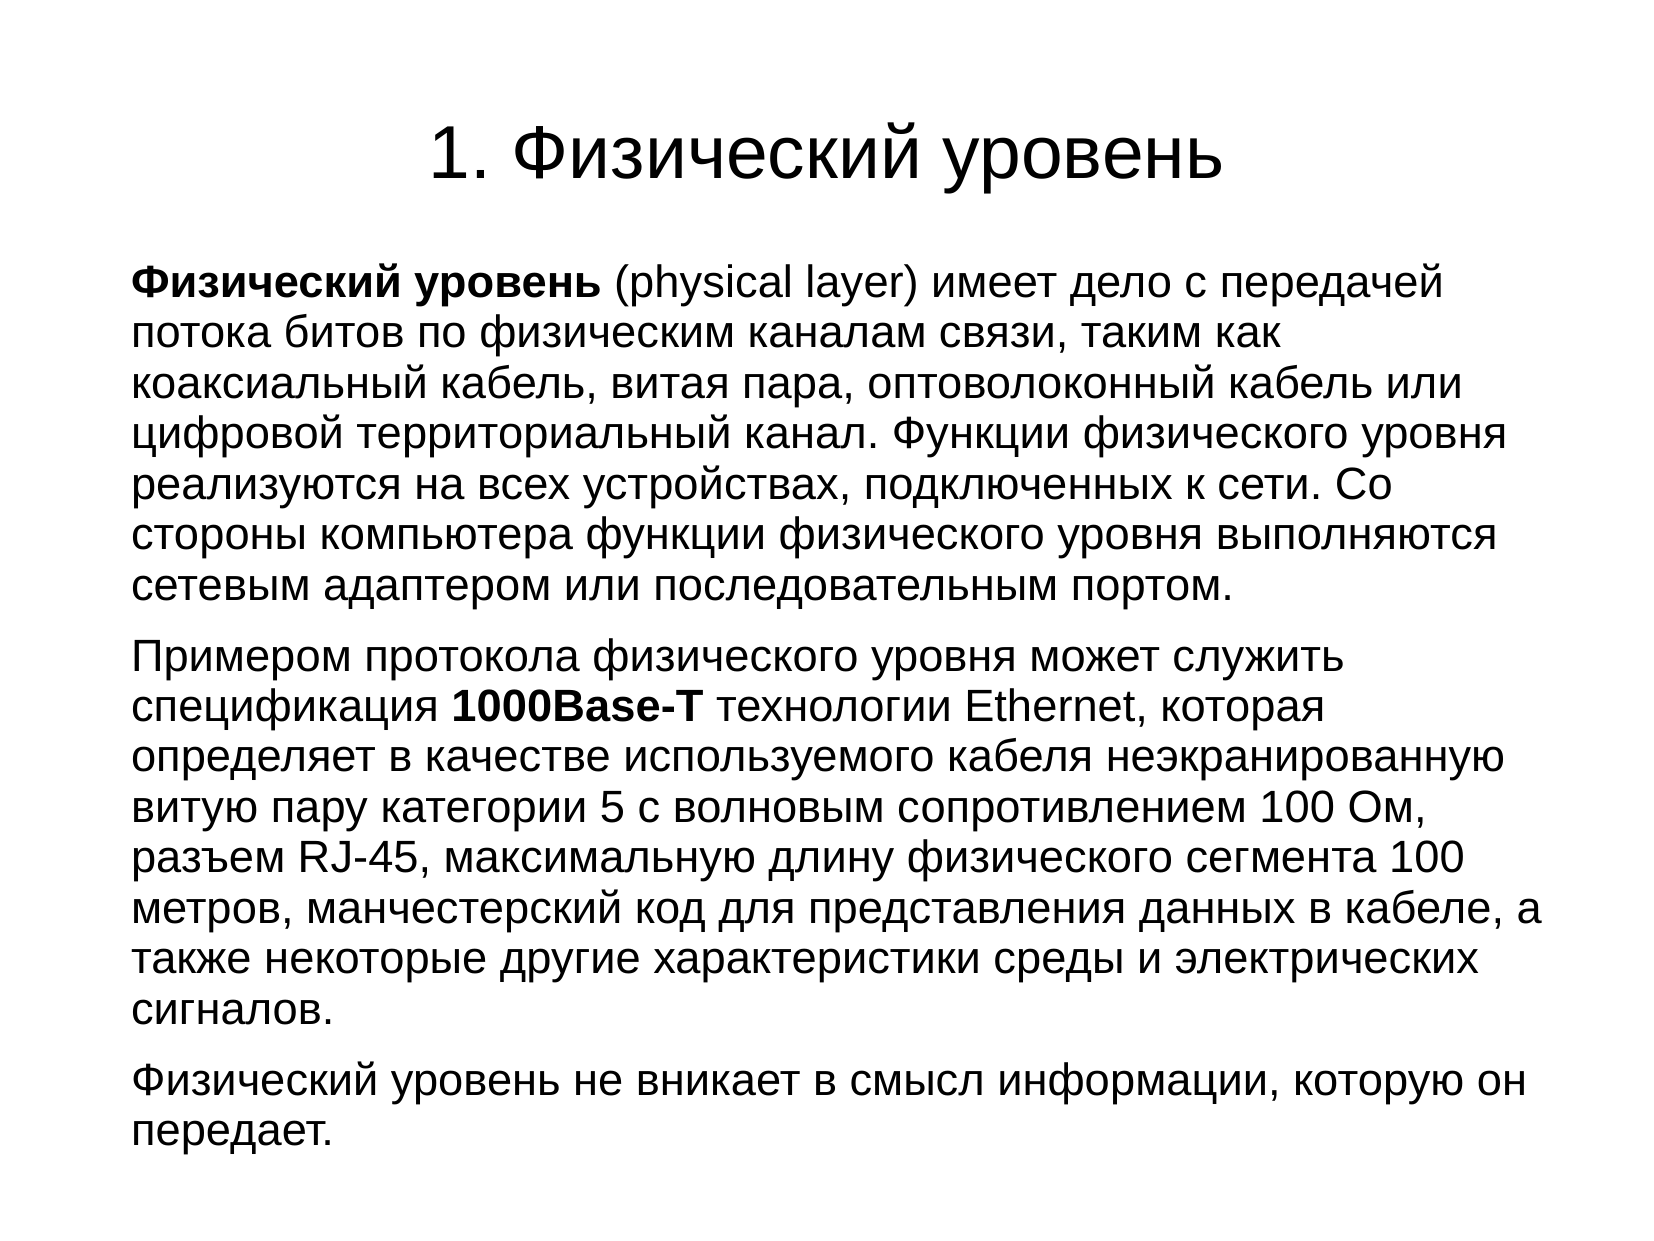

# 1. Физический уровень
Физический уровень (physical layer) имеет дело с передачей потока битов по физическим каналам связи, таким как коаксиальный кабель, витая пара, оптоволоконный кабель или цифровой территориальный канал. Функции физического уровня реализуются на всех устройствах, подключенных к сети. Со стороны компьютера функции физического уровня выполняются сетевым адаптером или последовательным портом.
Примером протокола физического уровня может служить спецификация 1000Base-T тех­нологии Ethernet, которая определяет в качестве используемого кабеля неэкранированную витую пару категории 5 с волновым сопротивлением 100 Ом, разъем RJ-45, максимальную длину физического сегмента 100 метров, манчестерский код для представления данных в кабеле, а также некоторые другие характеристики среды и электрических сигналов.
Физический уровень не вникает в смысл информации, которую он передает.